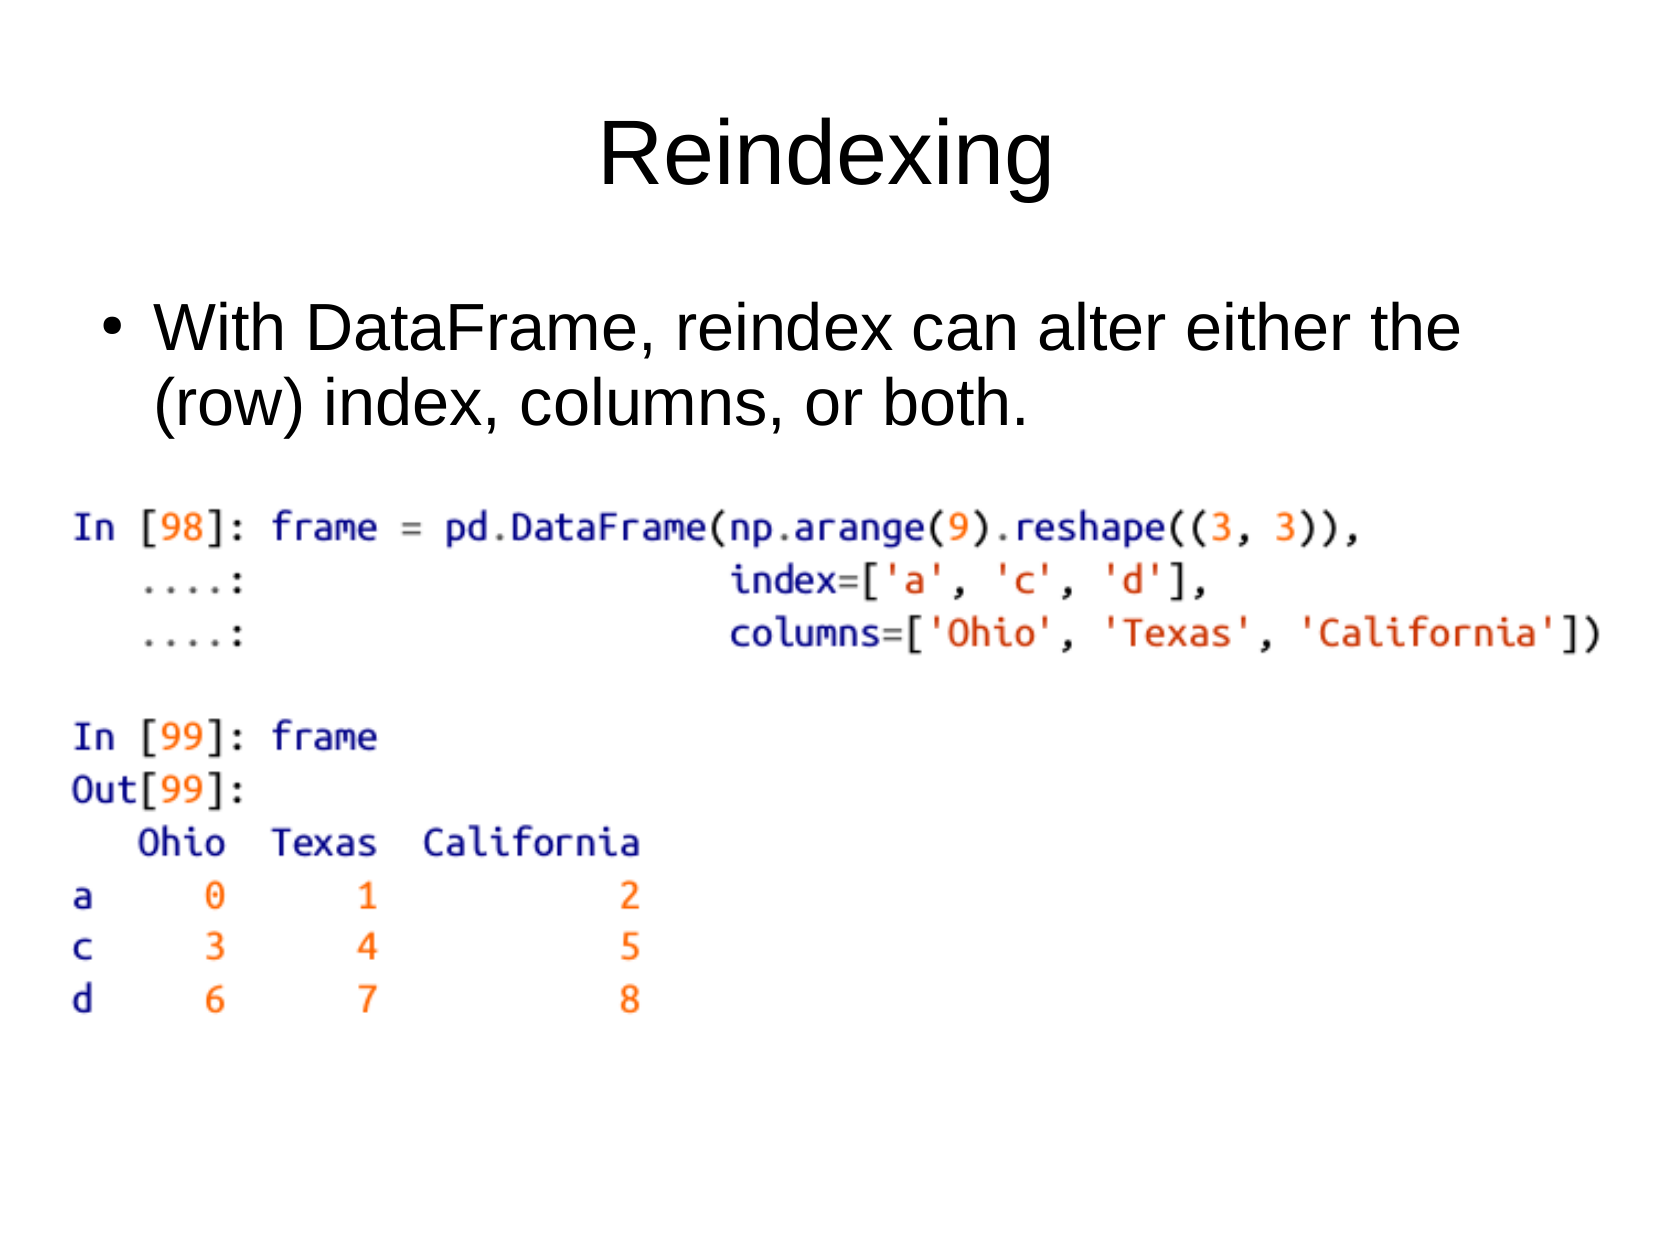

# Reindexing
With DataFrame, reindex can alter either the (row) index, columns, or both.